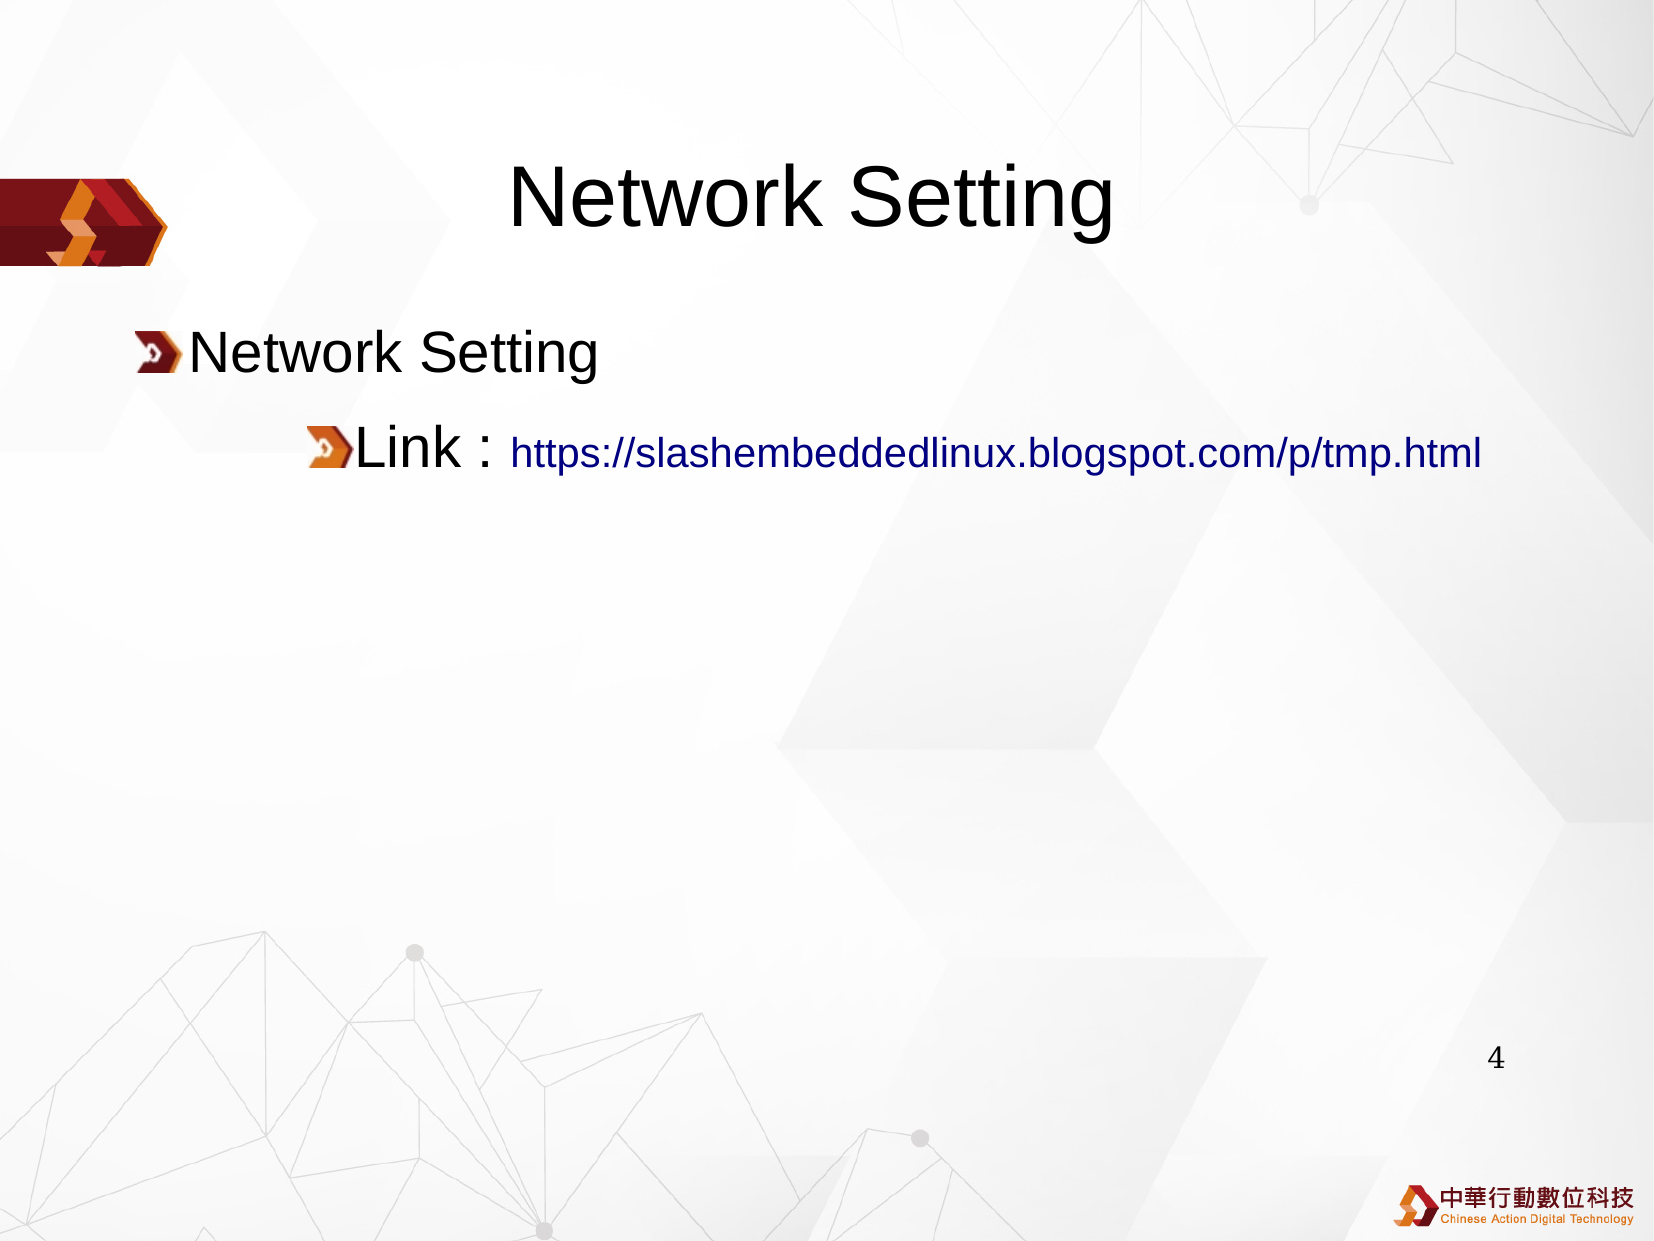

# Network Setting
Network Setting
Link : https://slashembeddedlinux.blogspot.com/p/tmp.html
4